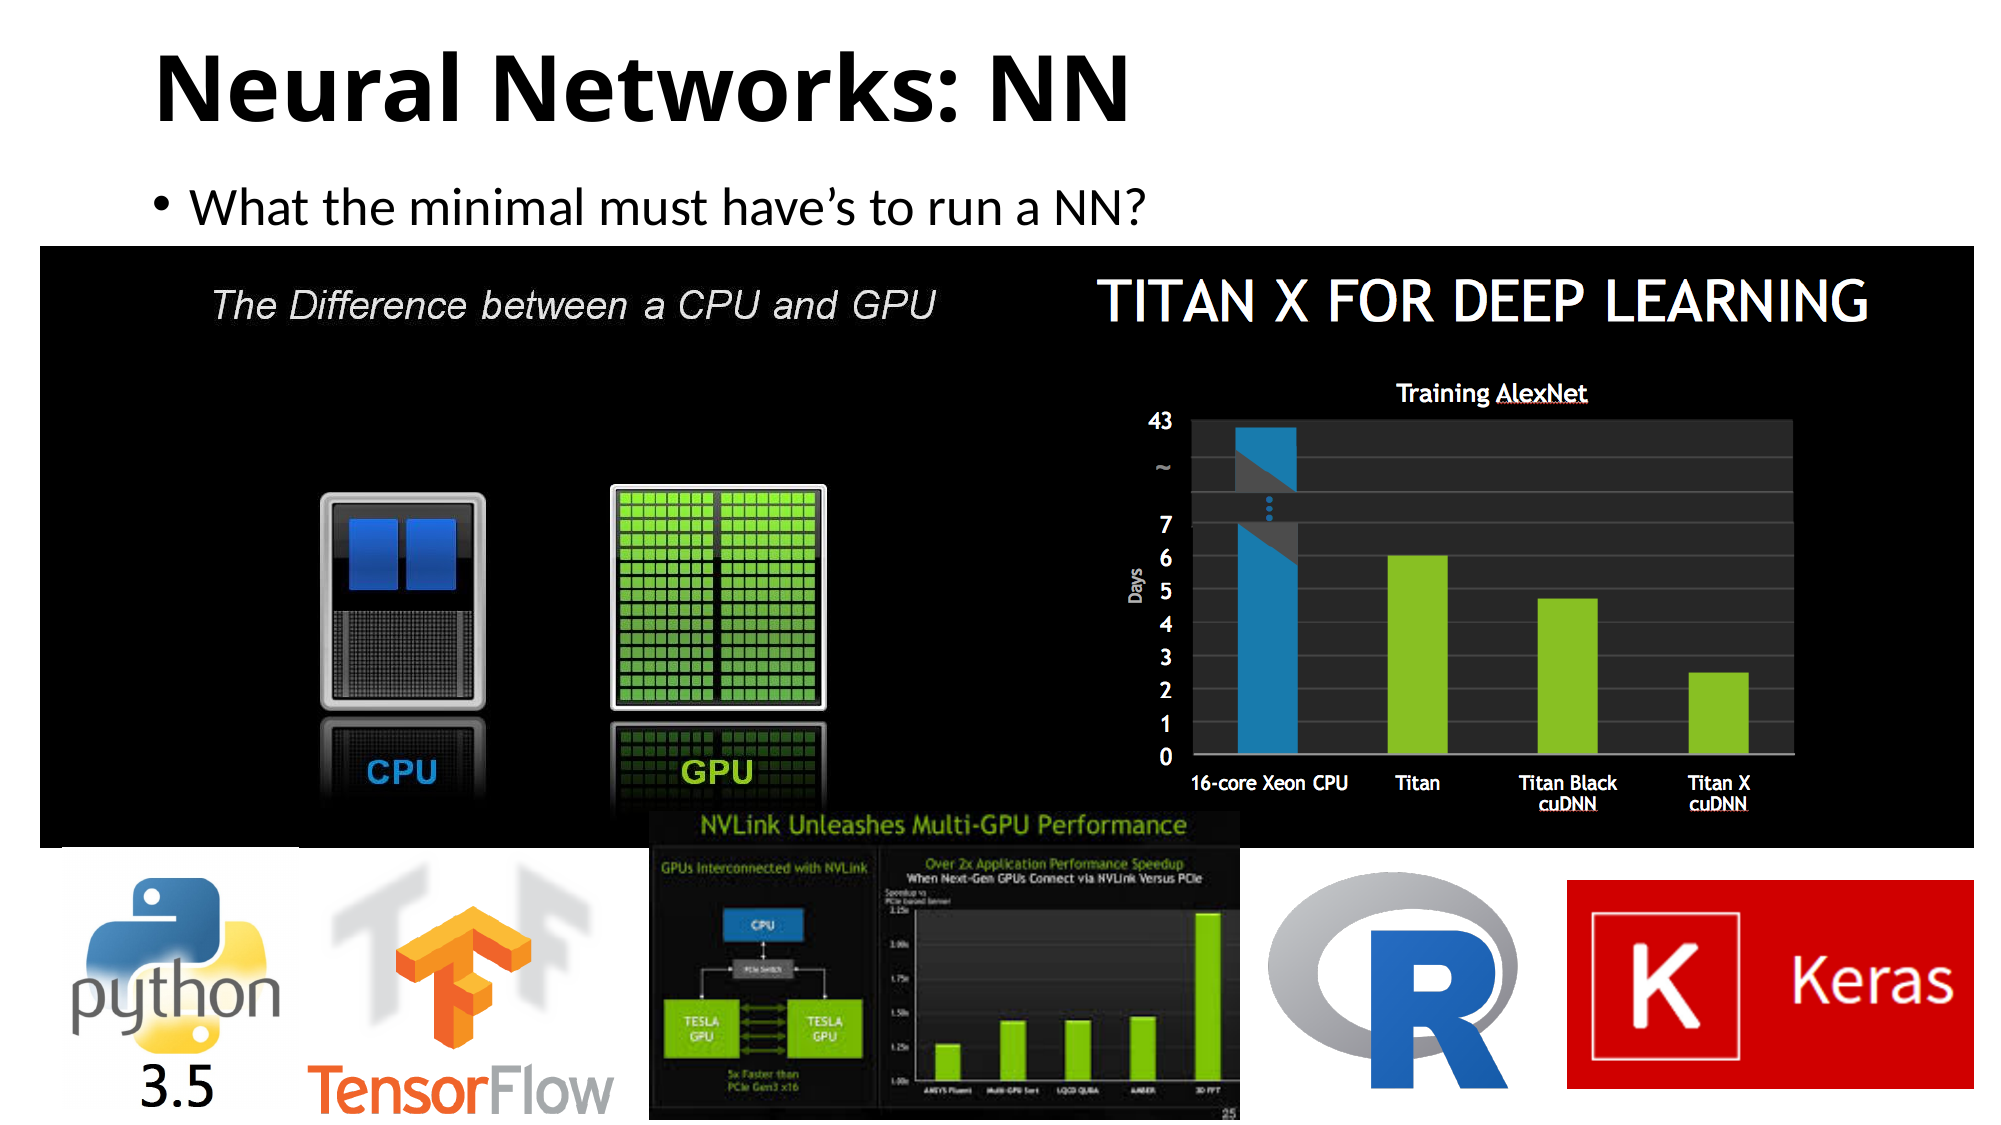

# Neural Networks: NN
What the minimal must have’s to run a NN?